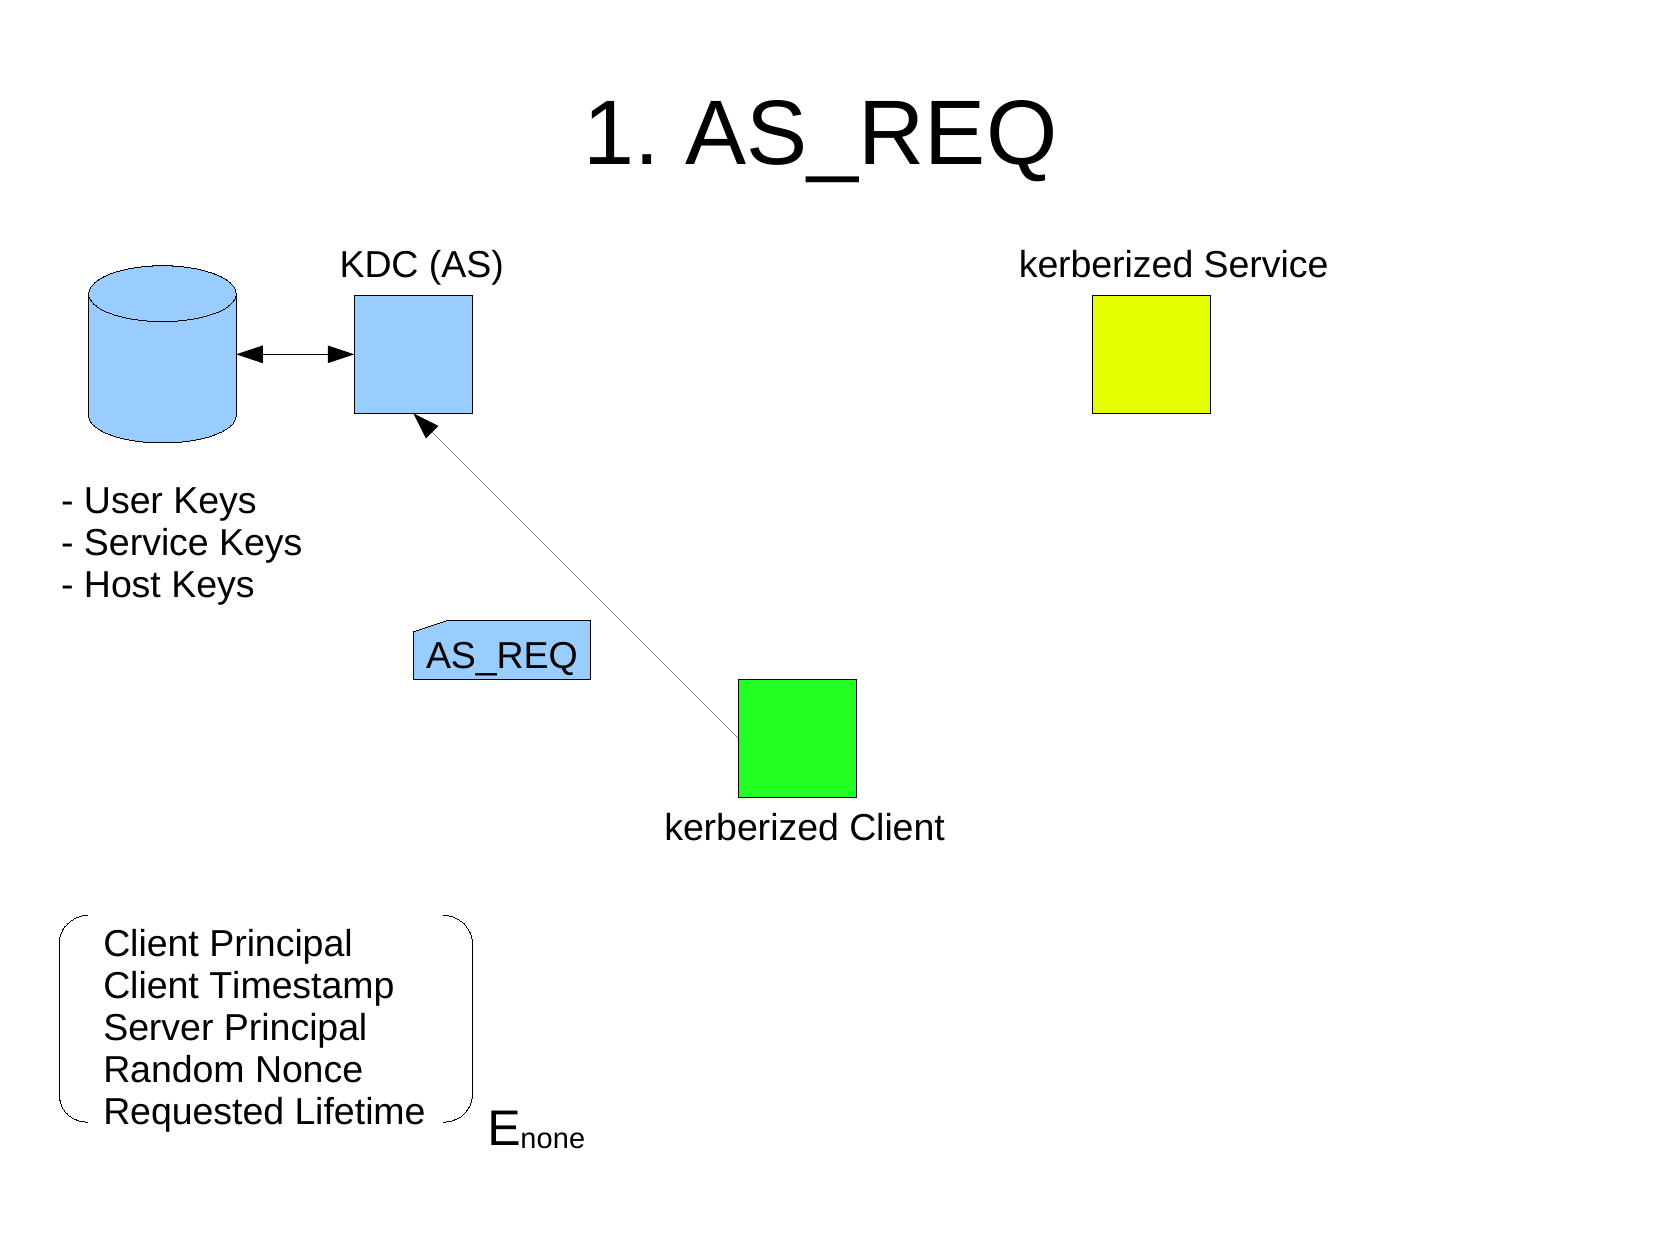

# 1. AS_REQ
KDC (AS)
kerberized Service
- User Keys
- Service Keys
- Host Keys
AS_REQ
kerberized Client
Client Principal
Client Timestamp
Server Principal
Random Nonce
Requested Lifetime
Enone